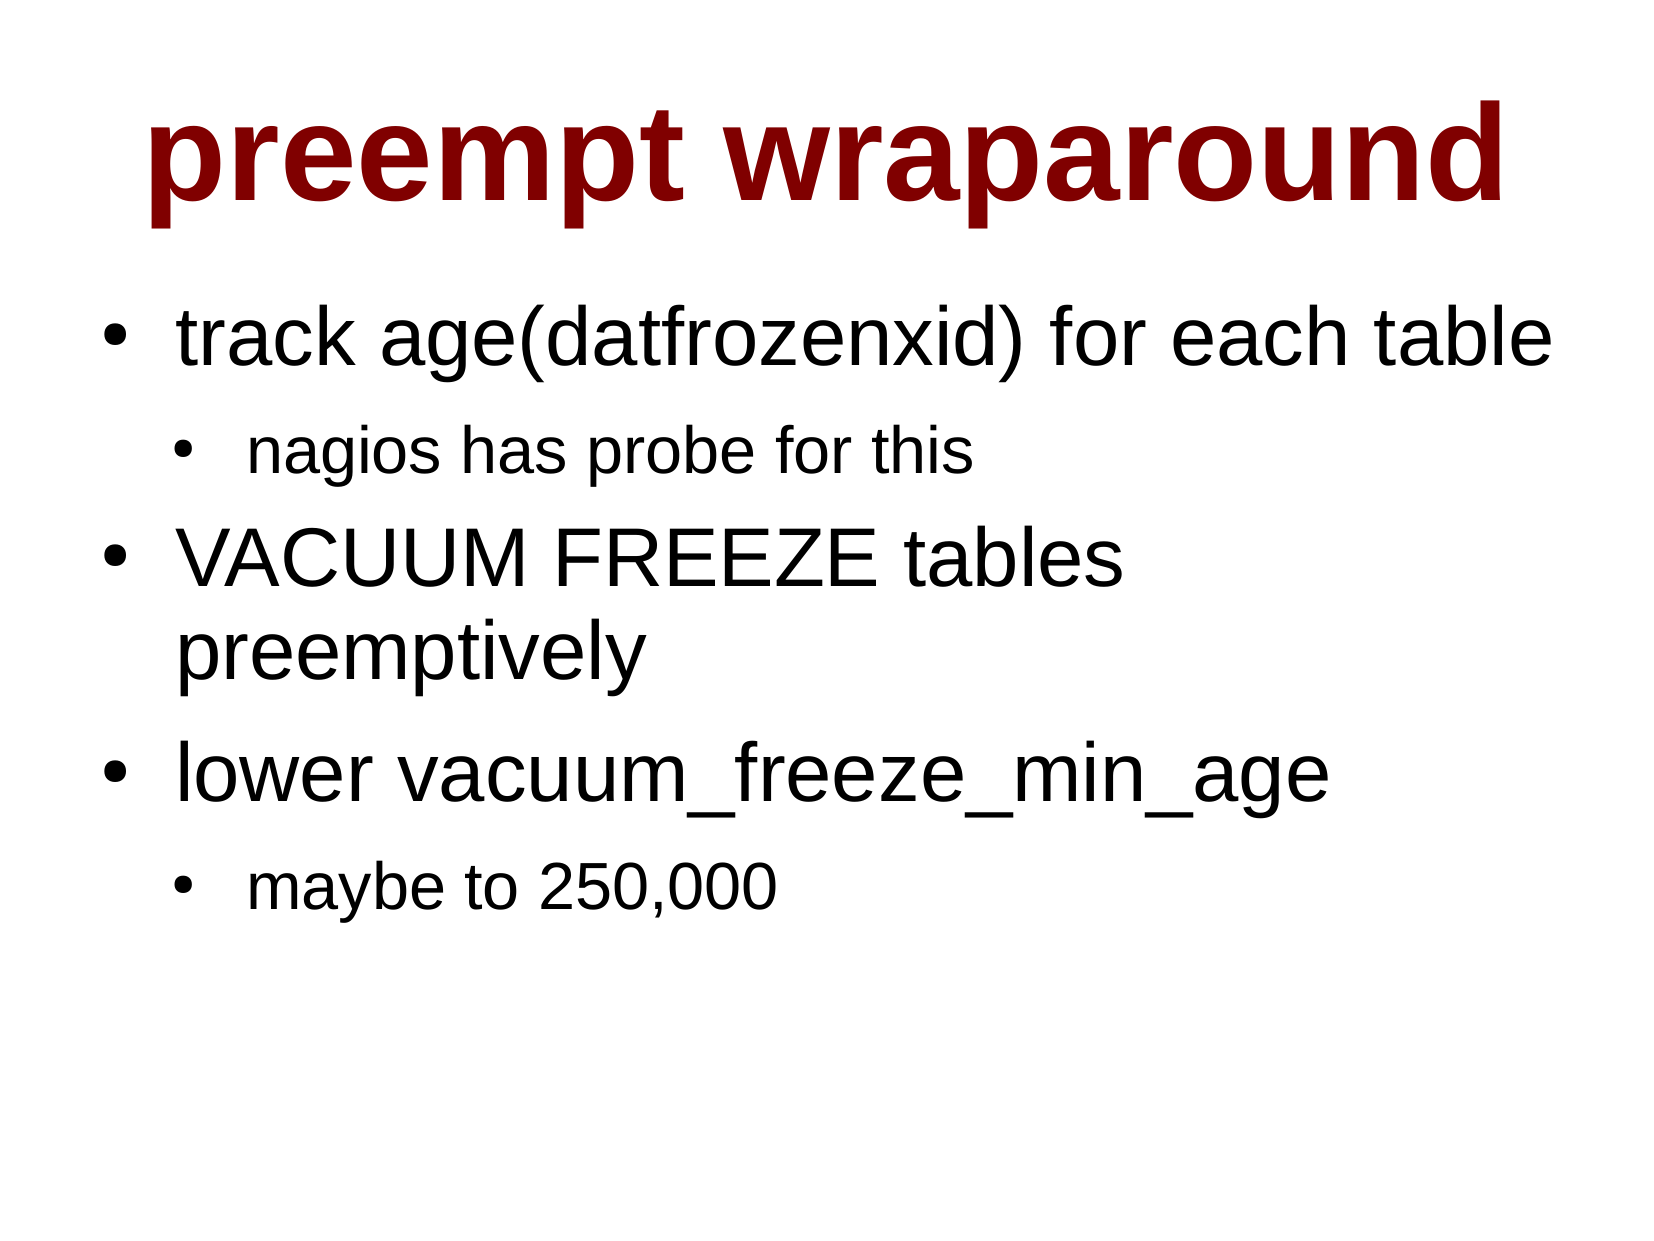

# preempt wraparound
track age(datfrozenxid) for each table
nagios has probe for this
VACUUM FREEZE tables preemptively
lower vacuum_freeze_min_age
maybe to 250,000